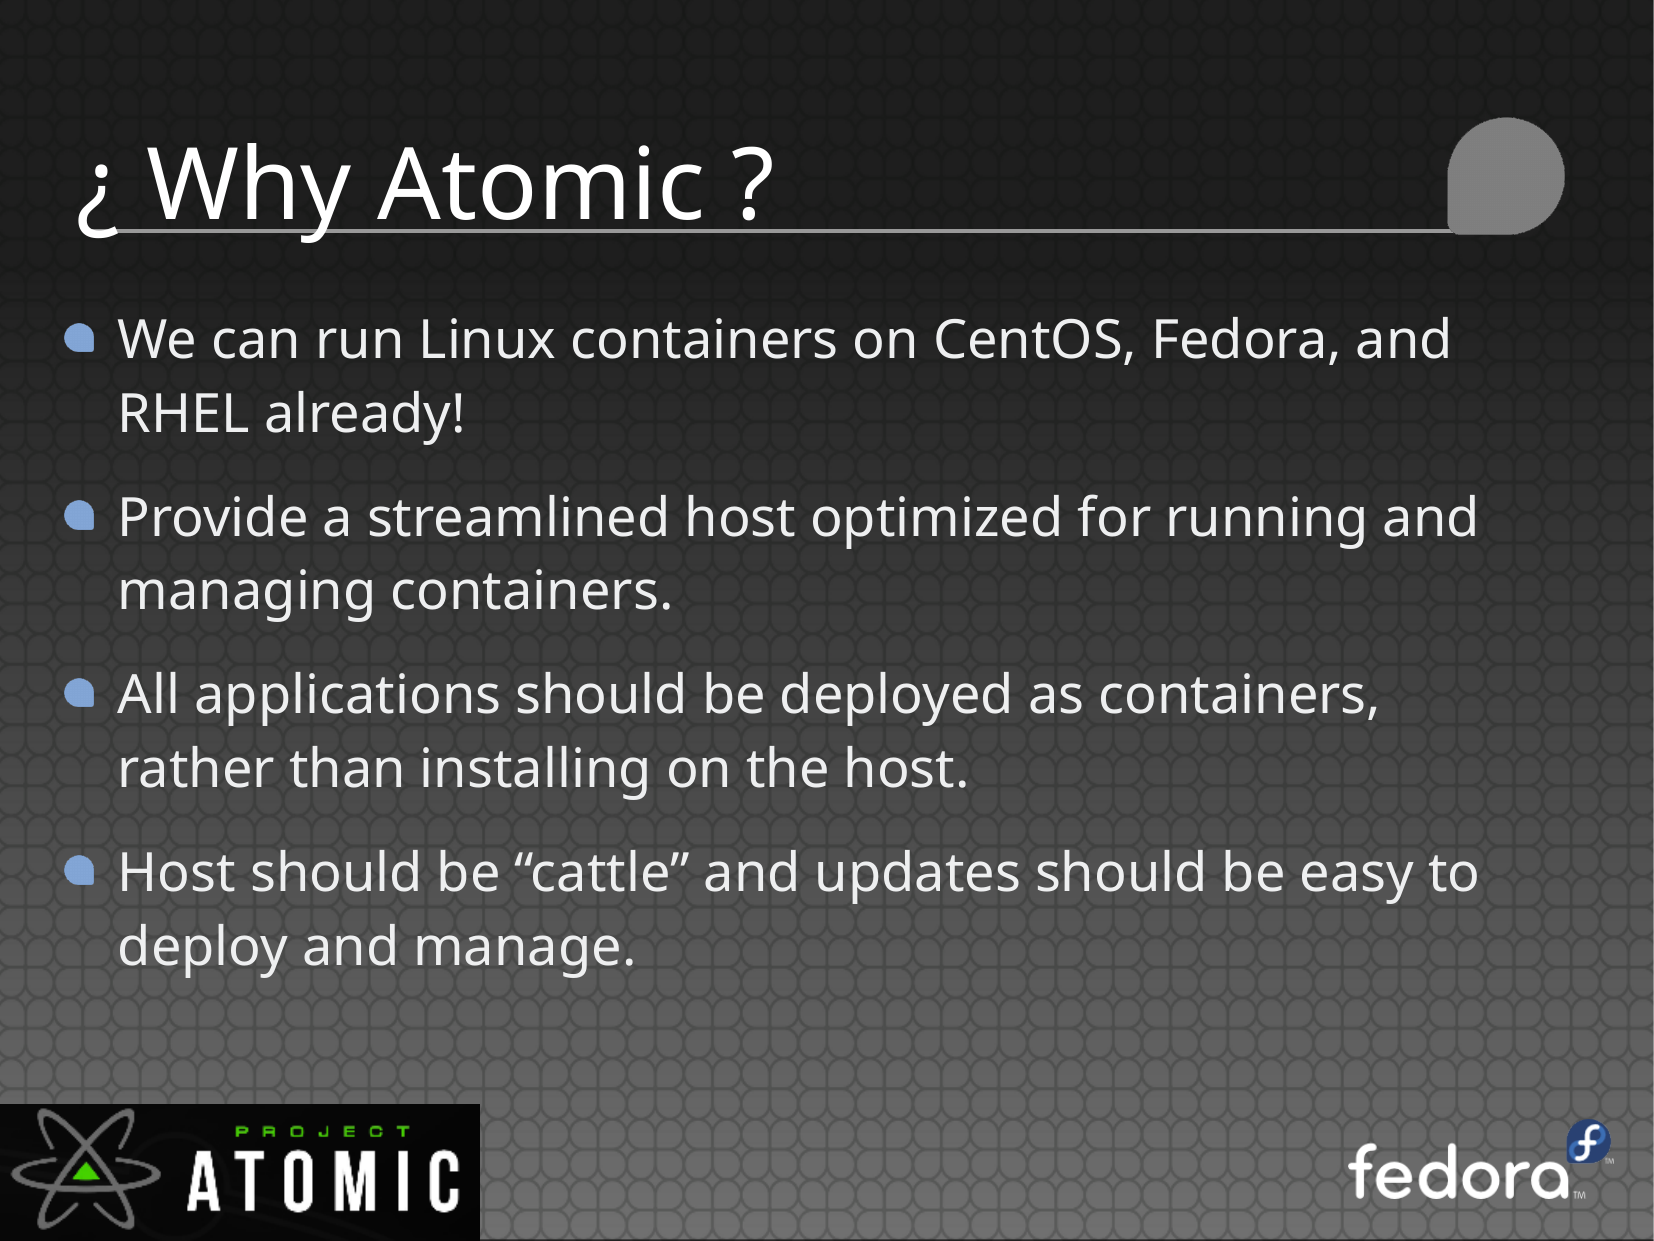

# ¿ Why Atomic ?
We can run Linux containers on CentOS, Fedora, and RHEL already!
Provide a streamlined host optimized for running and managing containers.
All applications should be deployed as containers, rather than installing on the host.
Host should be “cattle” and updates should be easy to deploy and manage.